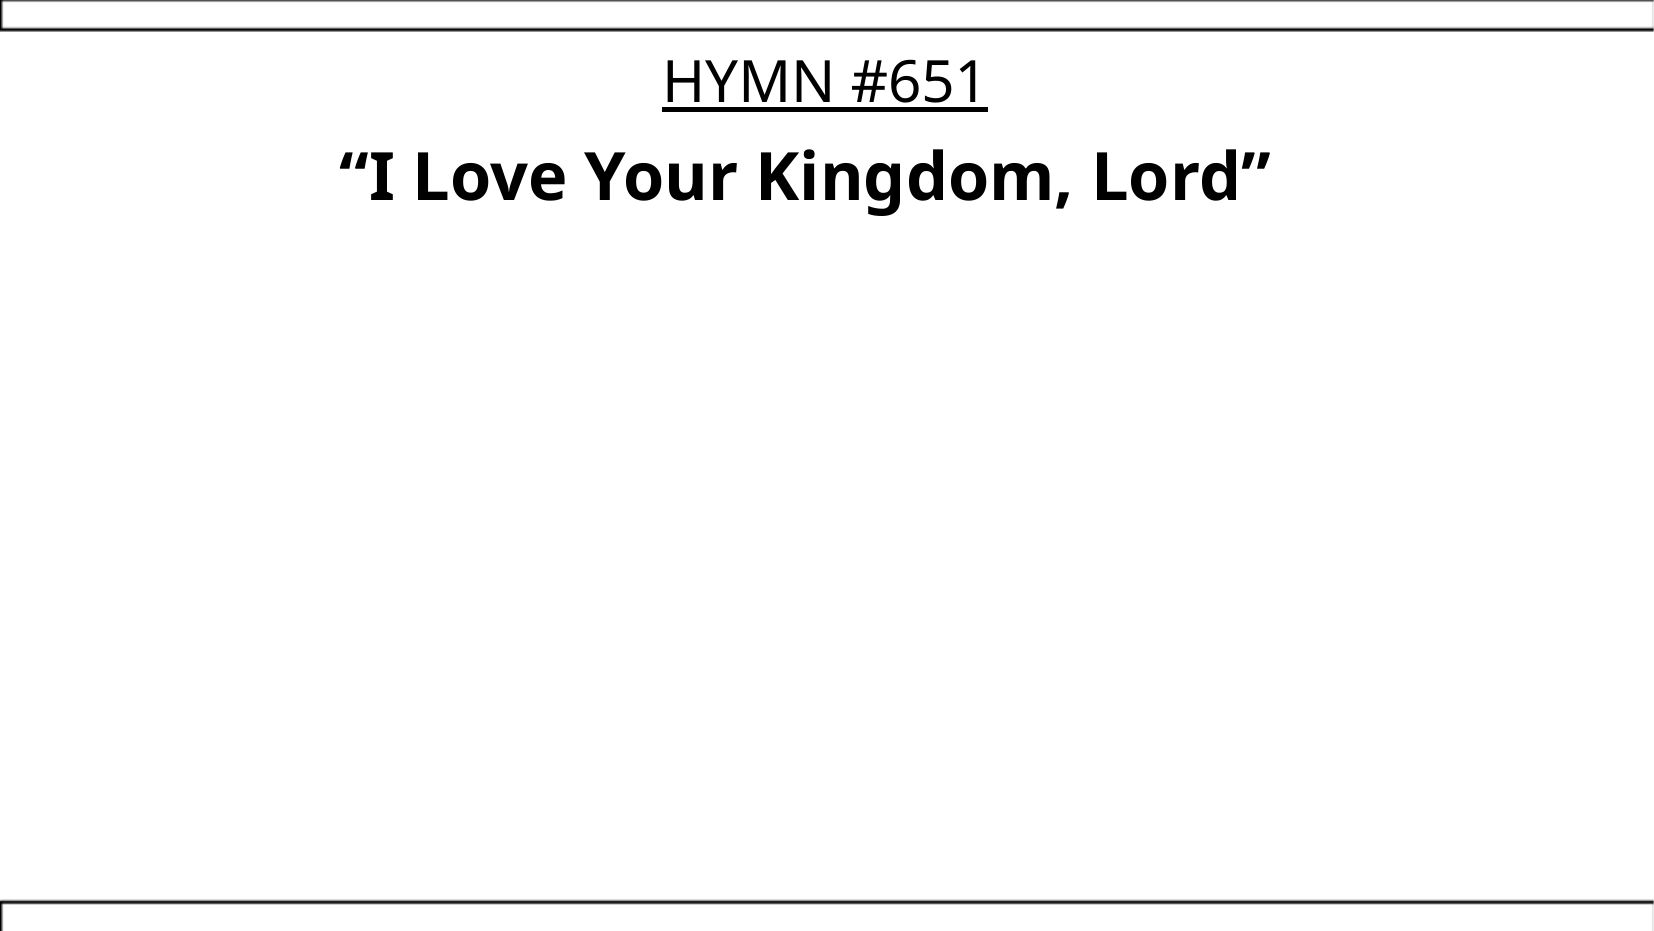

HYMN #651
“I Love Your Kingdom, Lord”